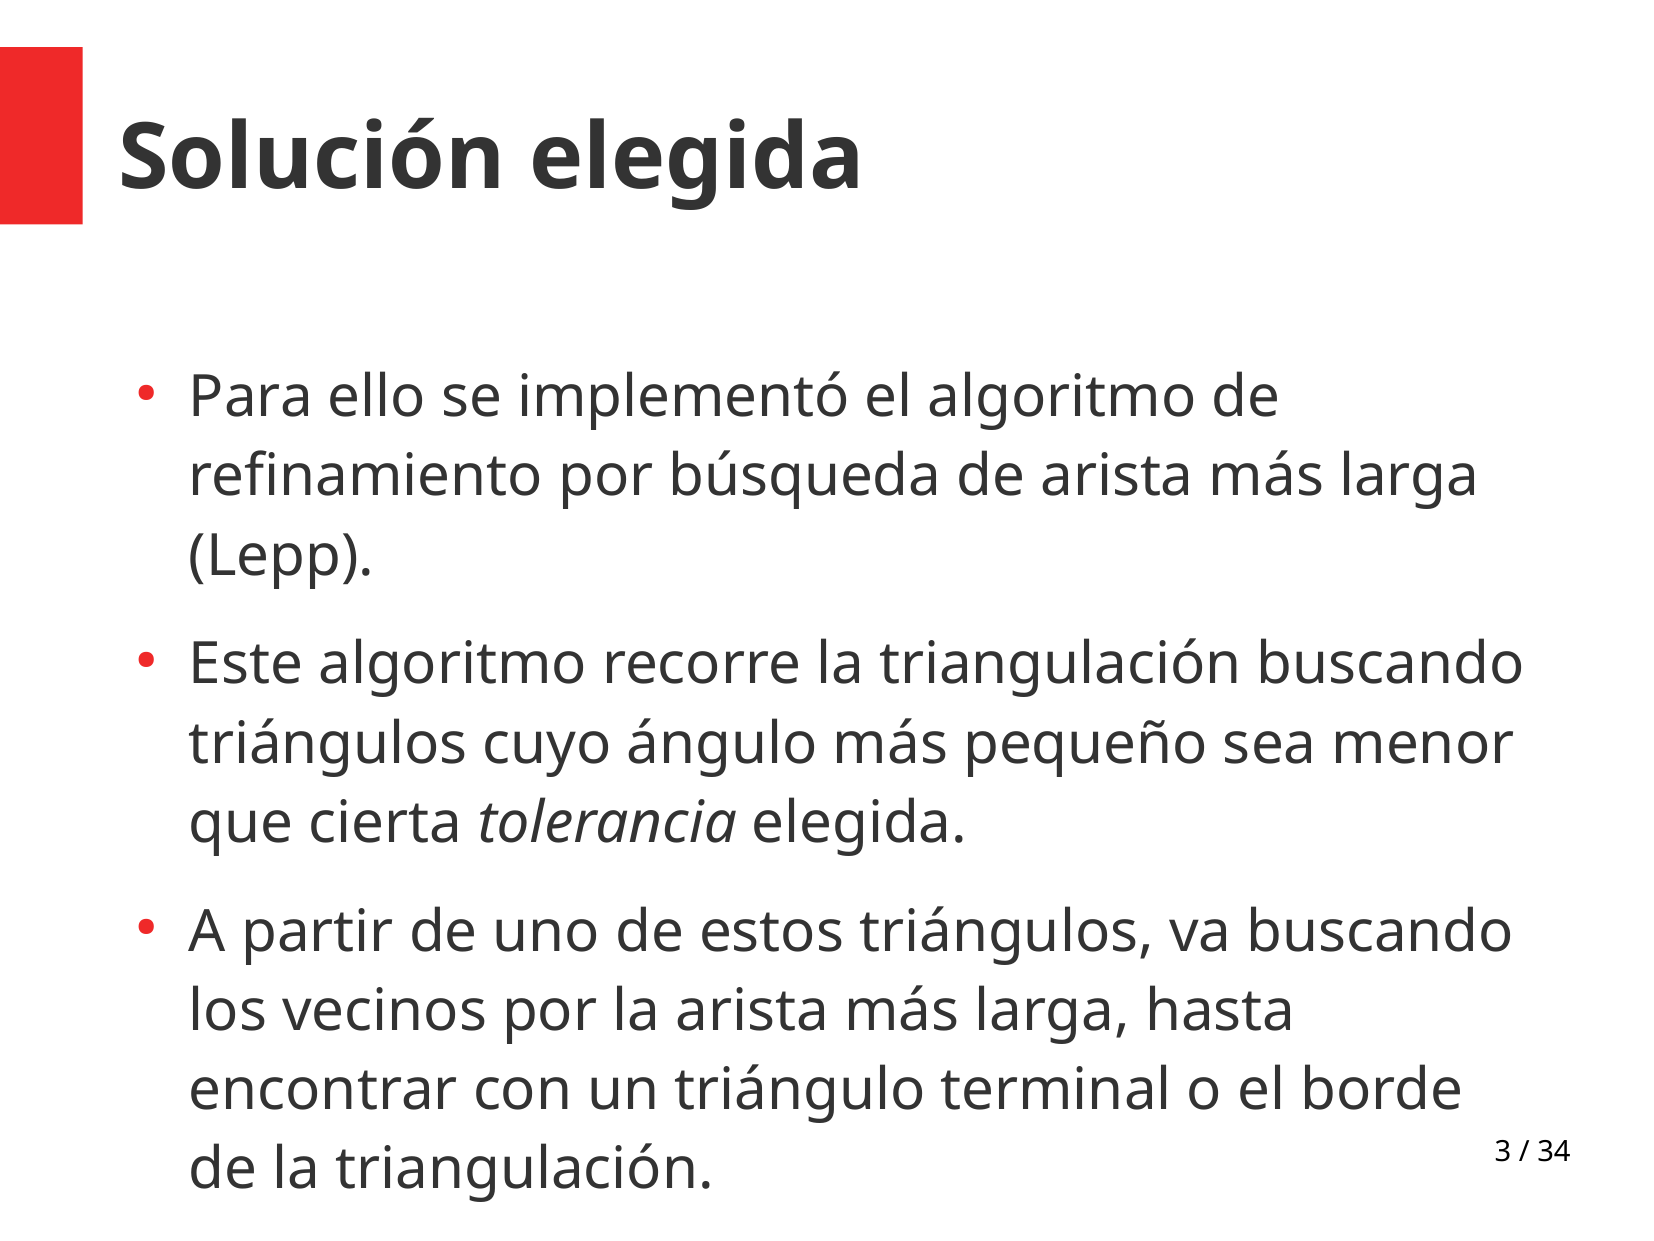

# Solución elegida
Para ello se implementó el algoritmo de refinamiento por búsqueda de arista más larga (Lepp).
Este algoritmo recorre la triangulación buscando triángulos cuyo ángulo más pequeño sea menor que cierta tolerancia elegida.
A partir de uno de estos triángulos, va buscando los vecinos por la arista más larga, hasta encontrar con un triángulo terminal o el borde de la triangulación.
3